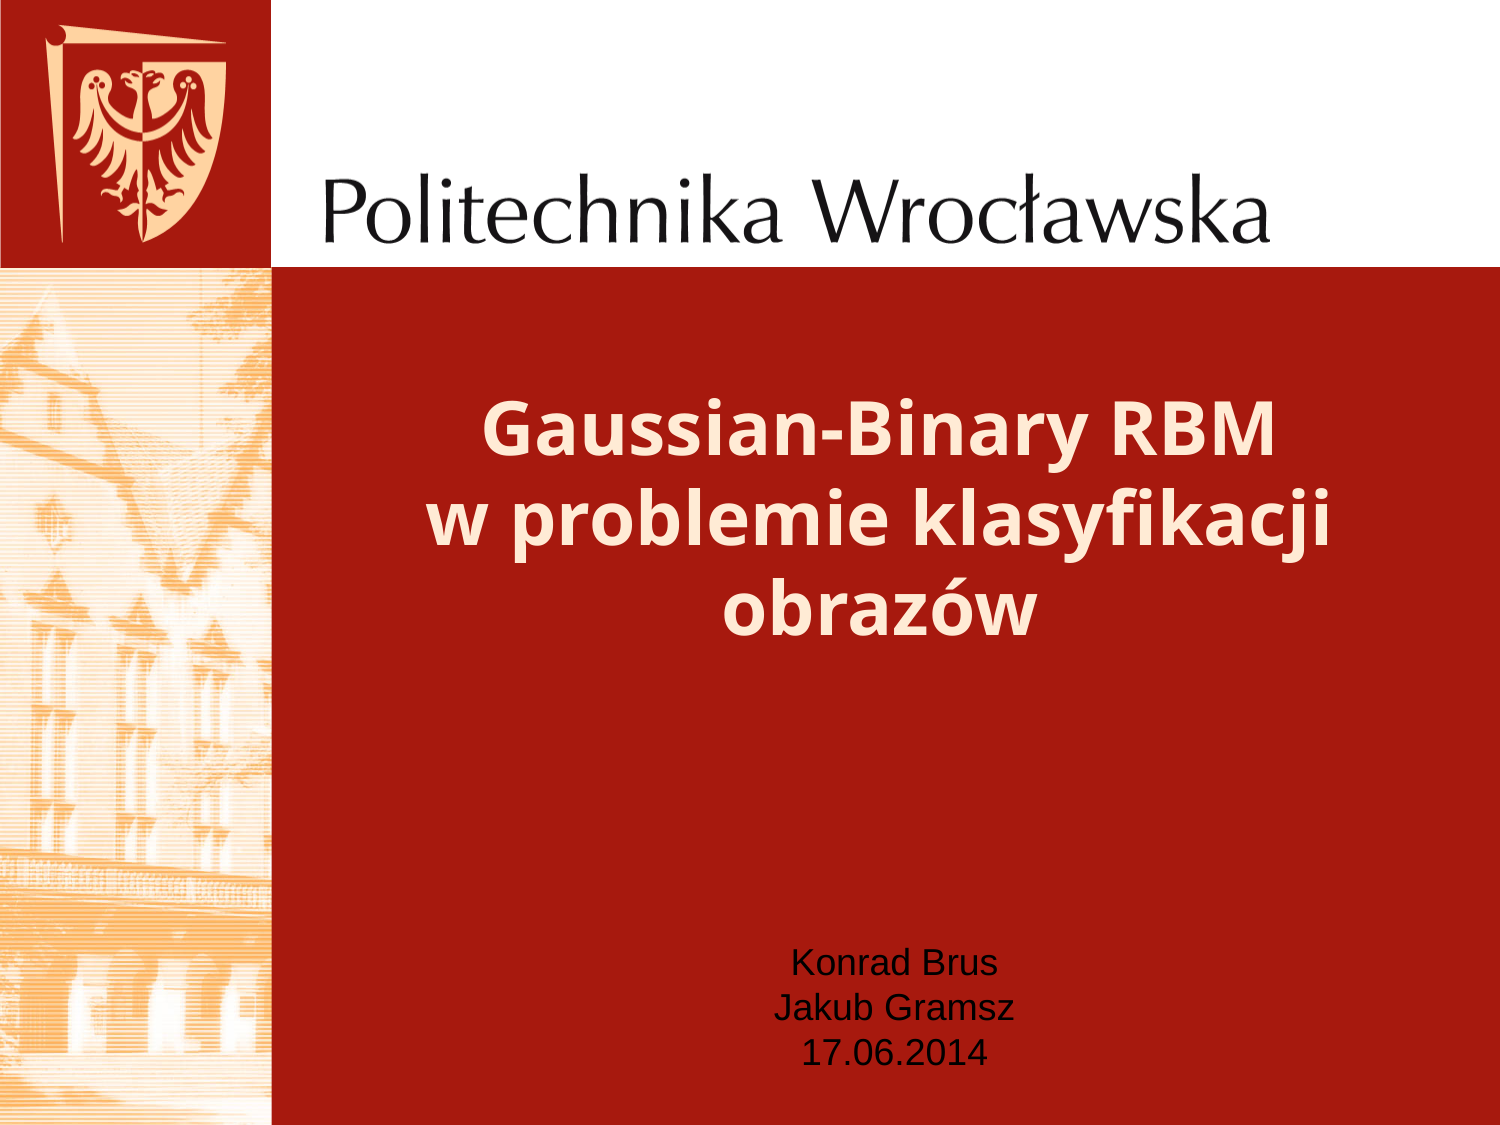

# Gaussian-Binary RBM w problemie klasyfikacji obrazów
Konrad Brus
Jakub Gramsz
17.06.2014